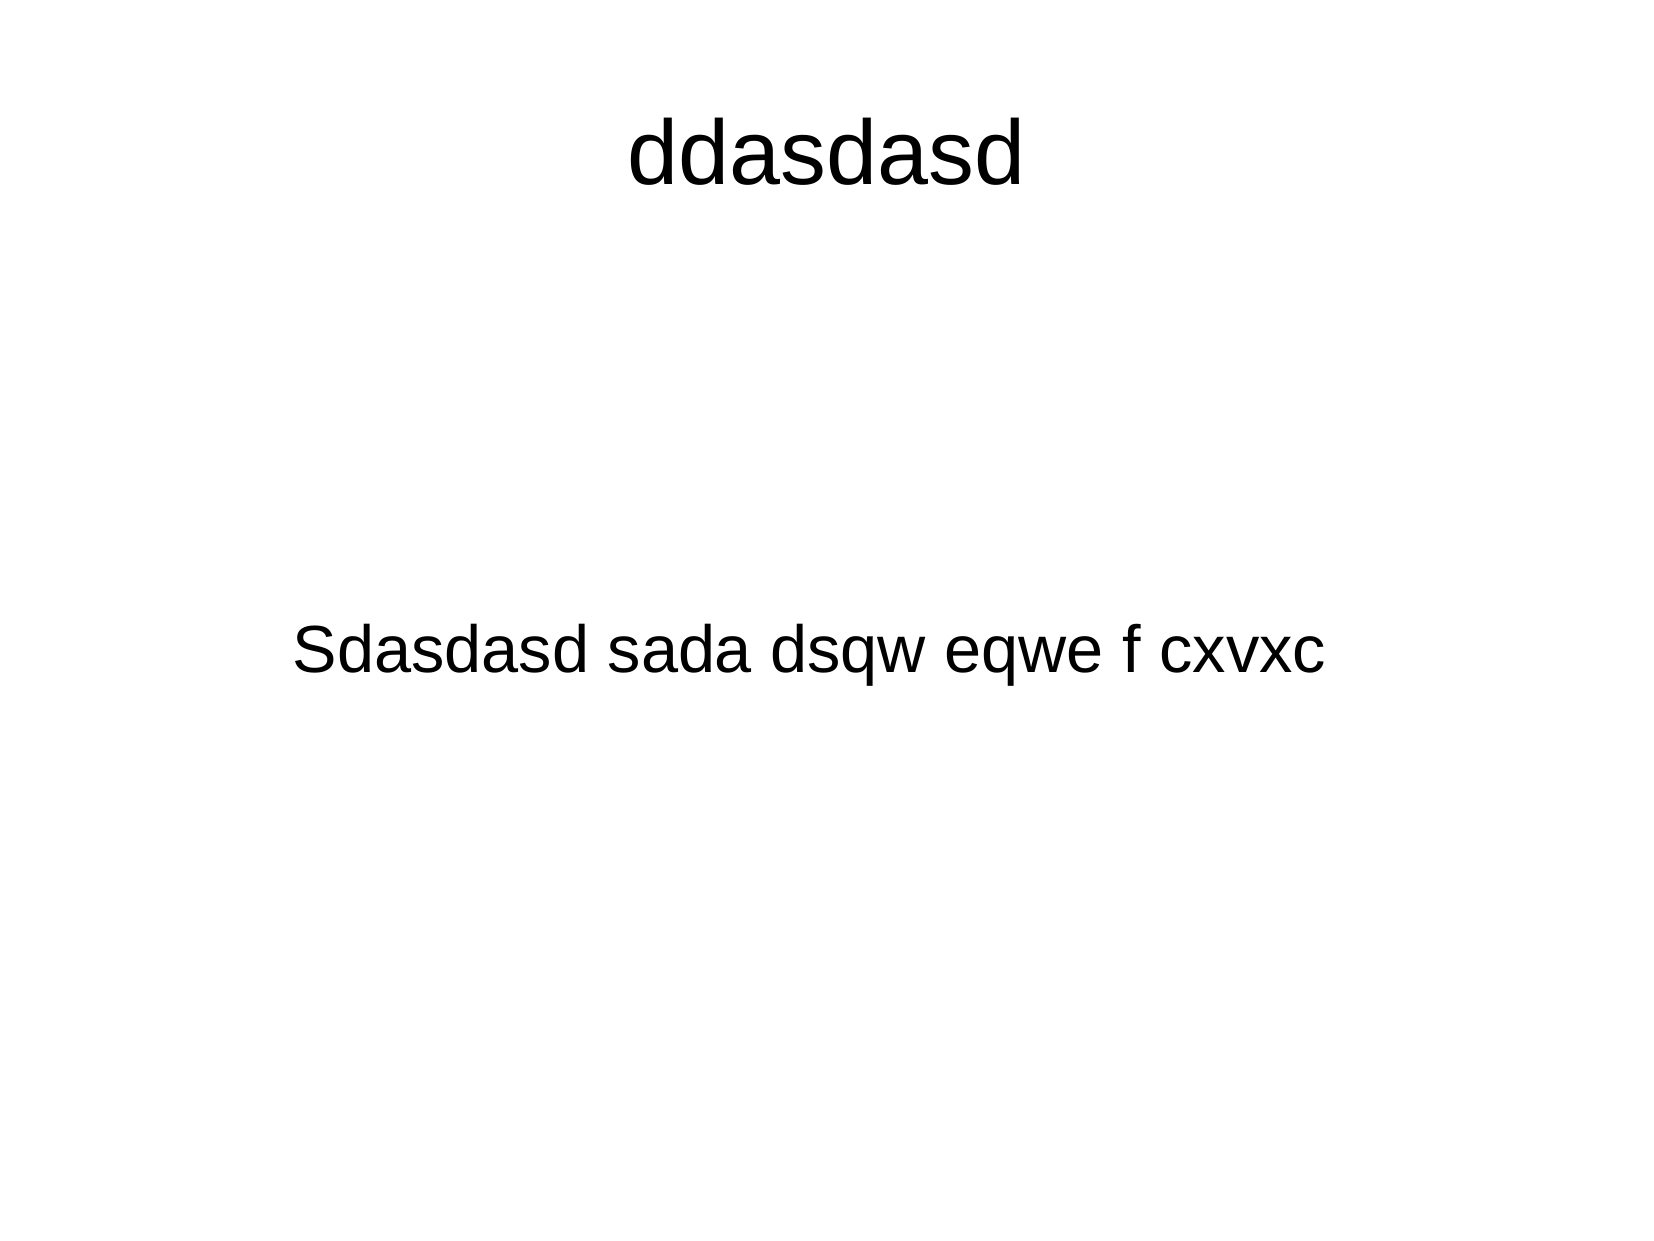

# ddasdasd
Sdasdasd sada dsqw eqwe f cxvxc